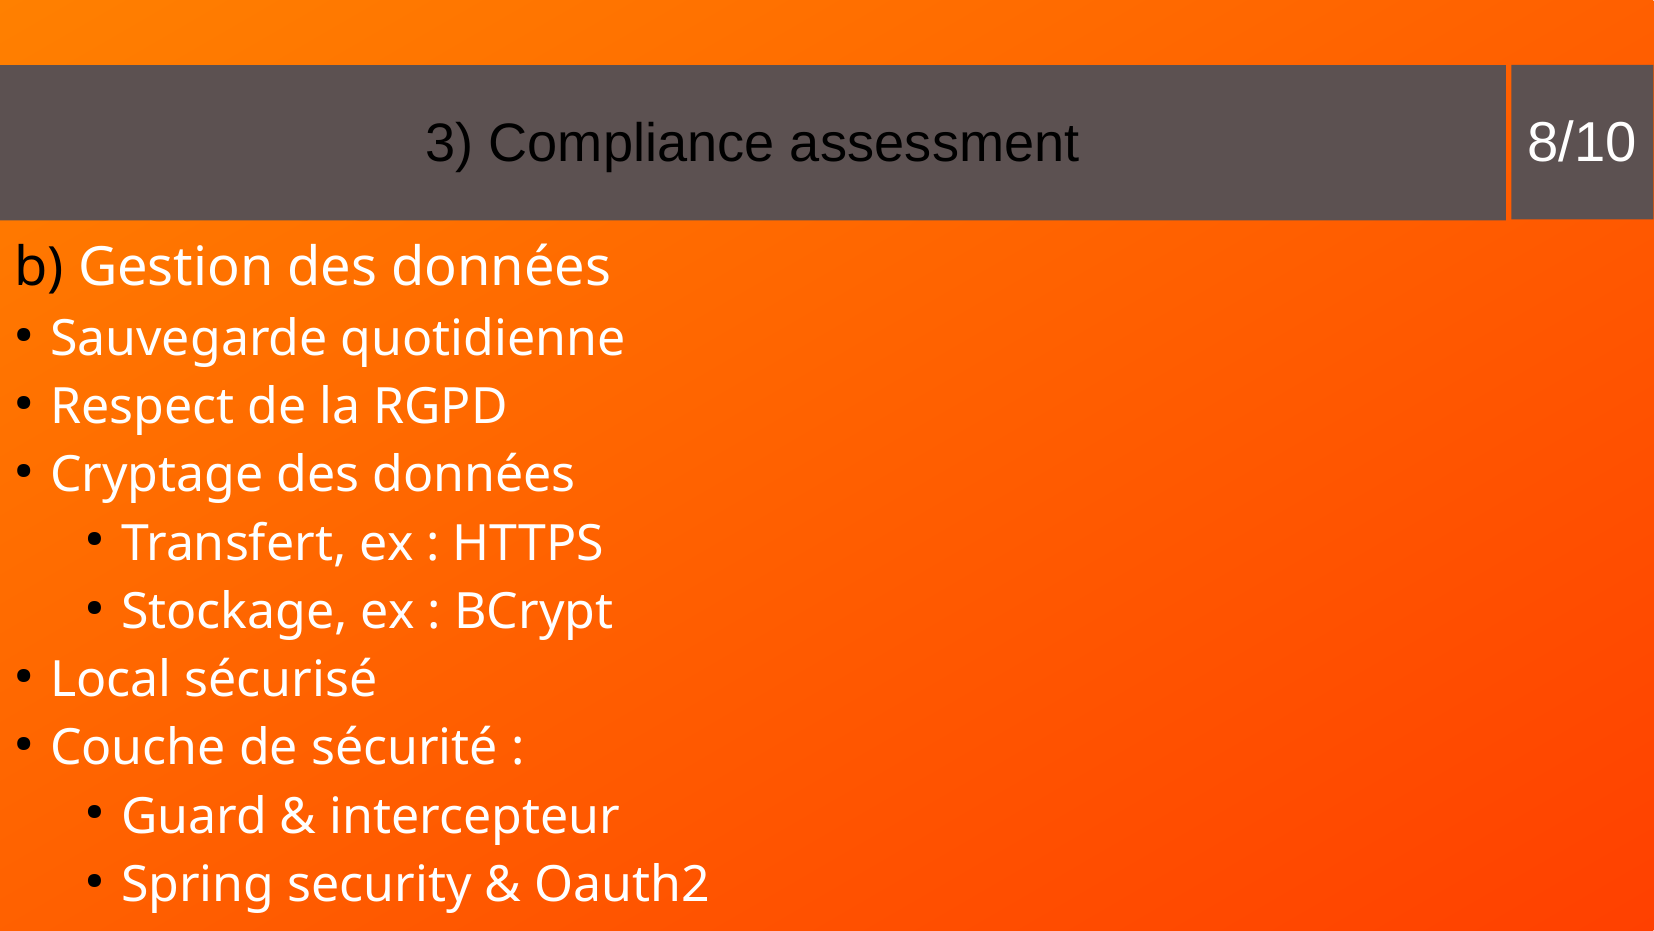

# Compliance assessment
8/10
 Gestion des données
Sauvegarde quotidienne
Respect de la RGPD
Cryptage des données
Transfert, ex : HTTPS
Stockage, ex : BCrypt
Local sécurisé
Couche de sécurité :
Guard & intercepteur
Spring security & Oauth2